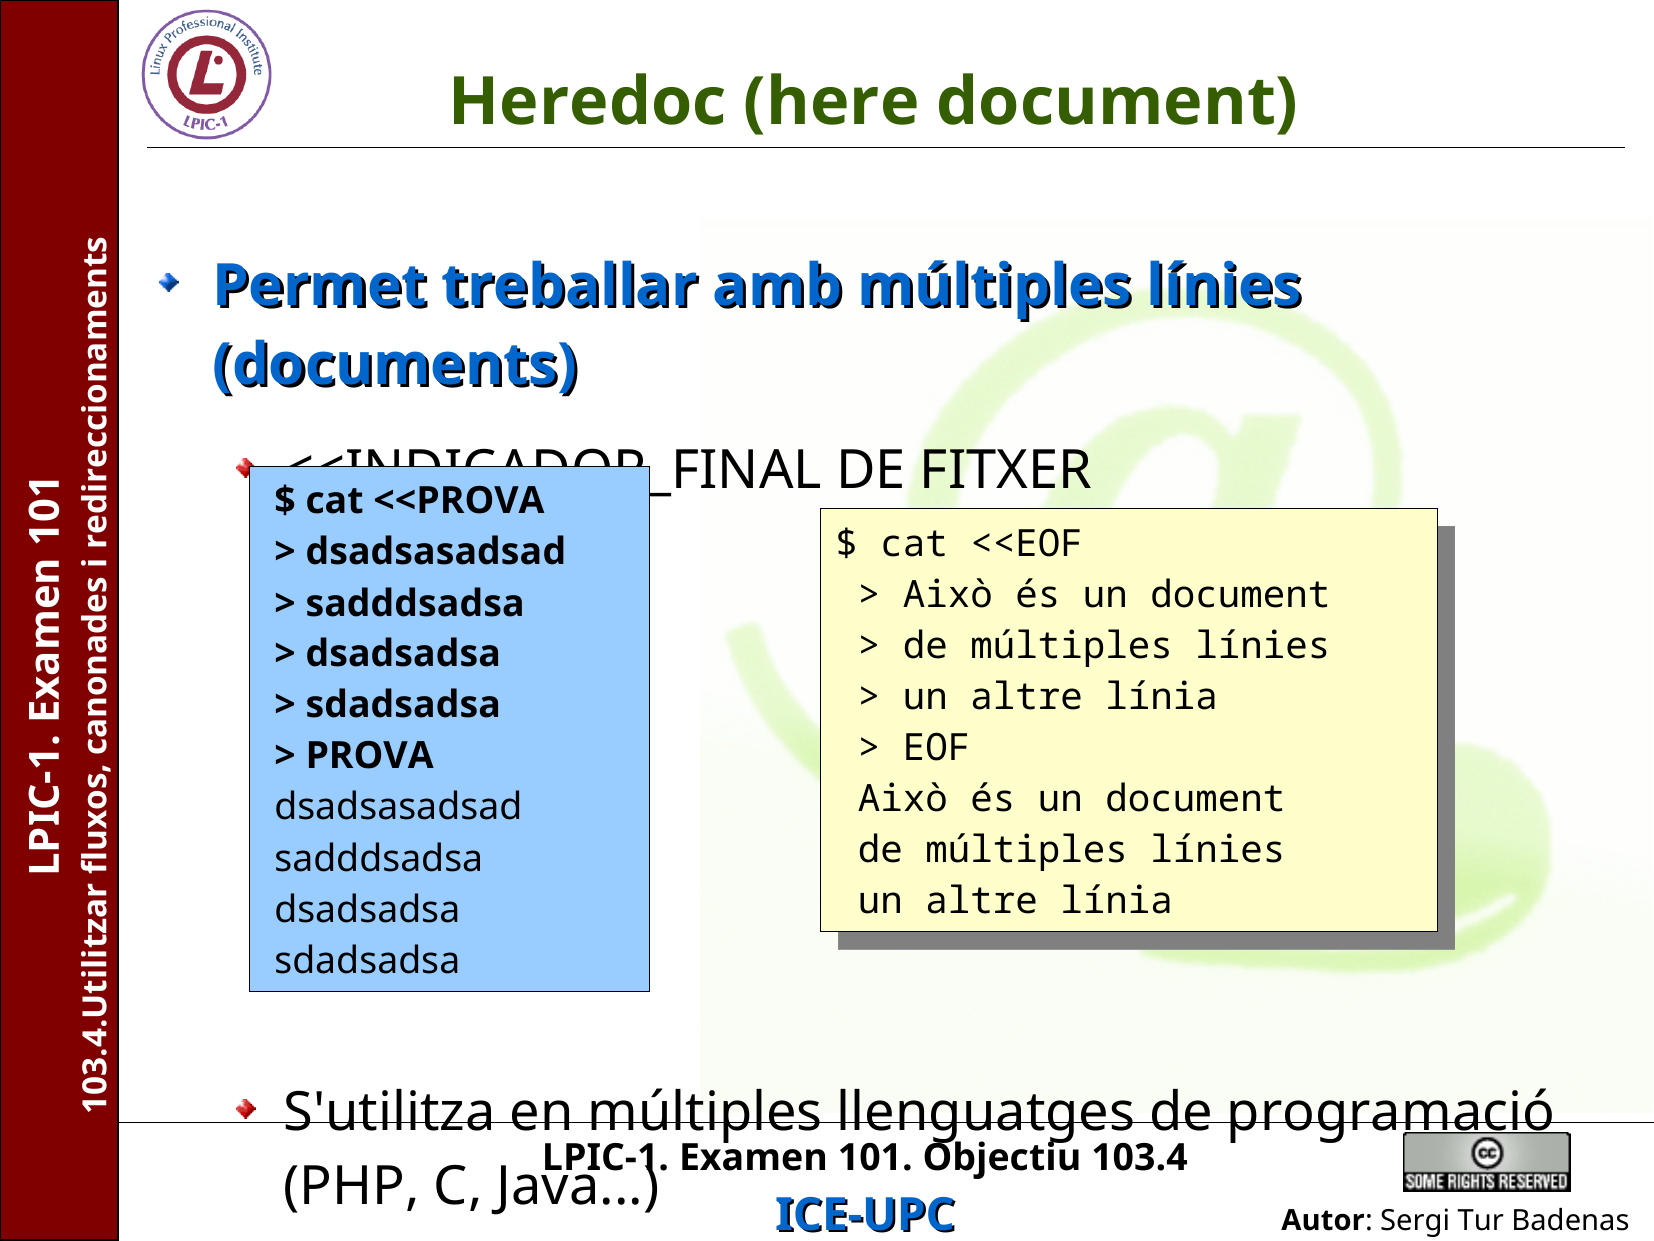

# Heredoc (here document)
Permet treballar amb múltiples línies (documents)
<<INDICADOR_FINAL DE FITXER
S'utilitza en múltiples llenguatges de programació (PHP, C, Java...)
 $ cat <<PROVA
 > dsadsasadsad
 > sadddsadsa
 > dsadsadsa
 > sdadsadsa
 > PROVA
 dsadsasadsad
 sadddsadsa
 dsadsadsa
 sdadsadsa
$ cat <<EOF
 > Això és un document
 > de múltiples línies
 > un altre línia
 > EOF
 Això és un document
 de múltiples línies
 un altre línia